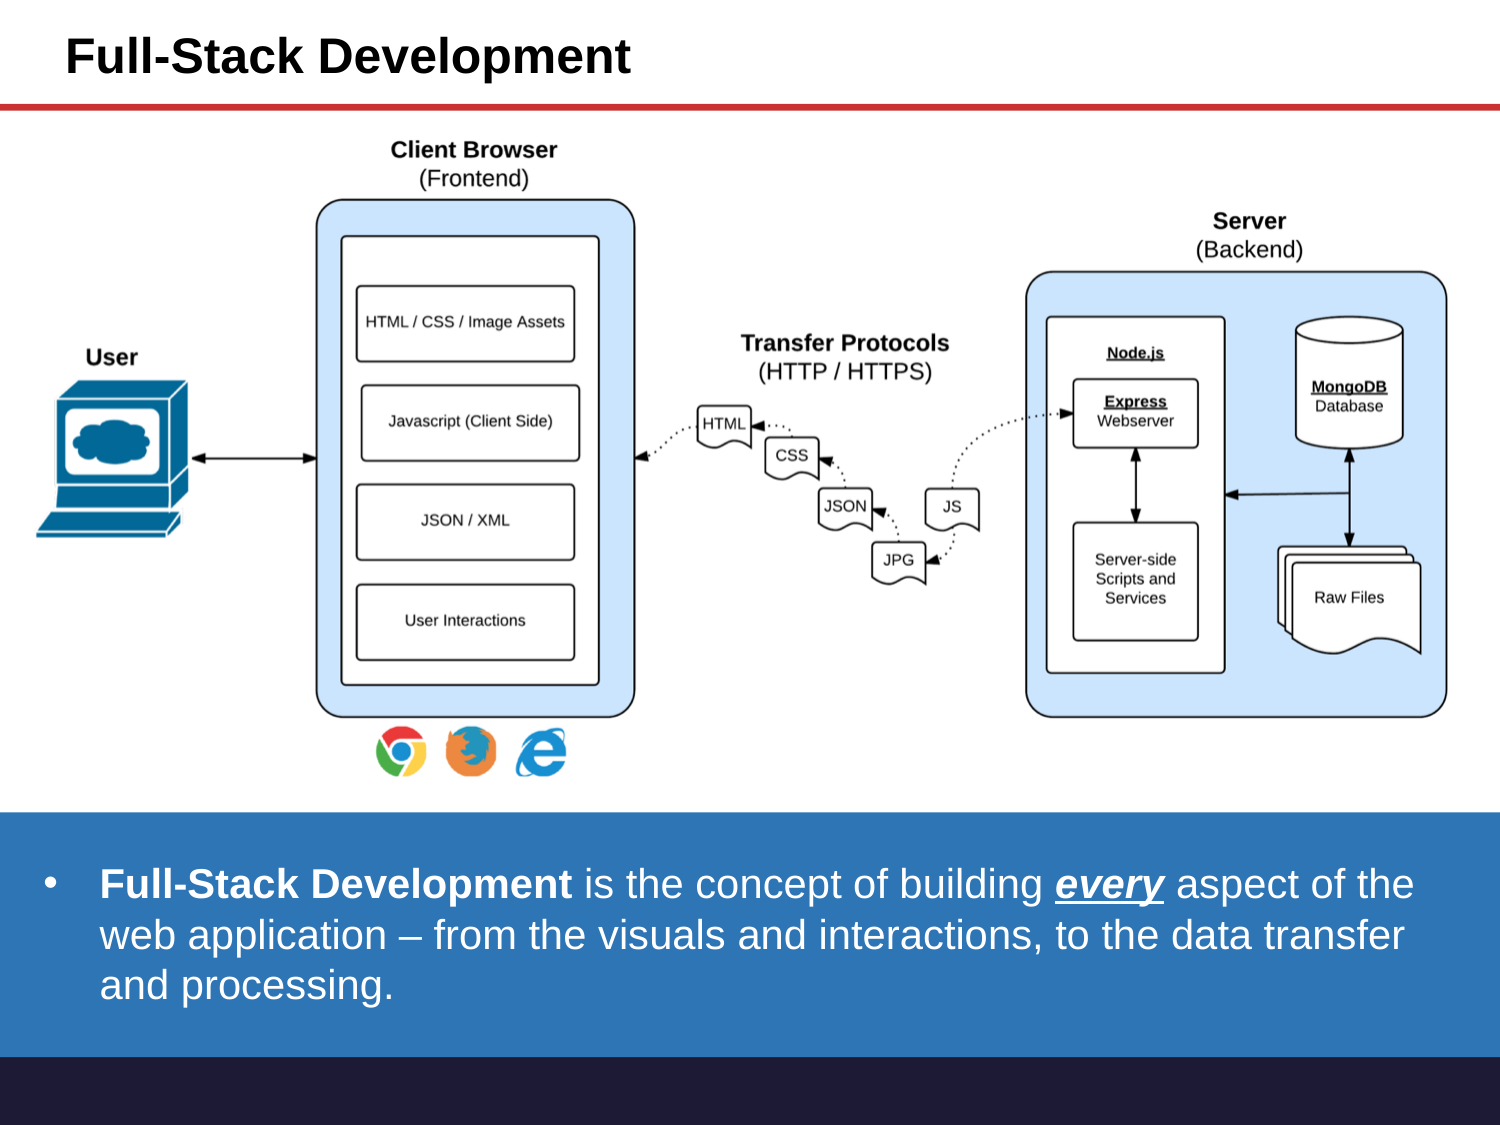

# Full-Stack Development
Full-Stack Development is the concept of building every aspect of the web application – from the visuals and interactions, to the data transfer and processing.